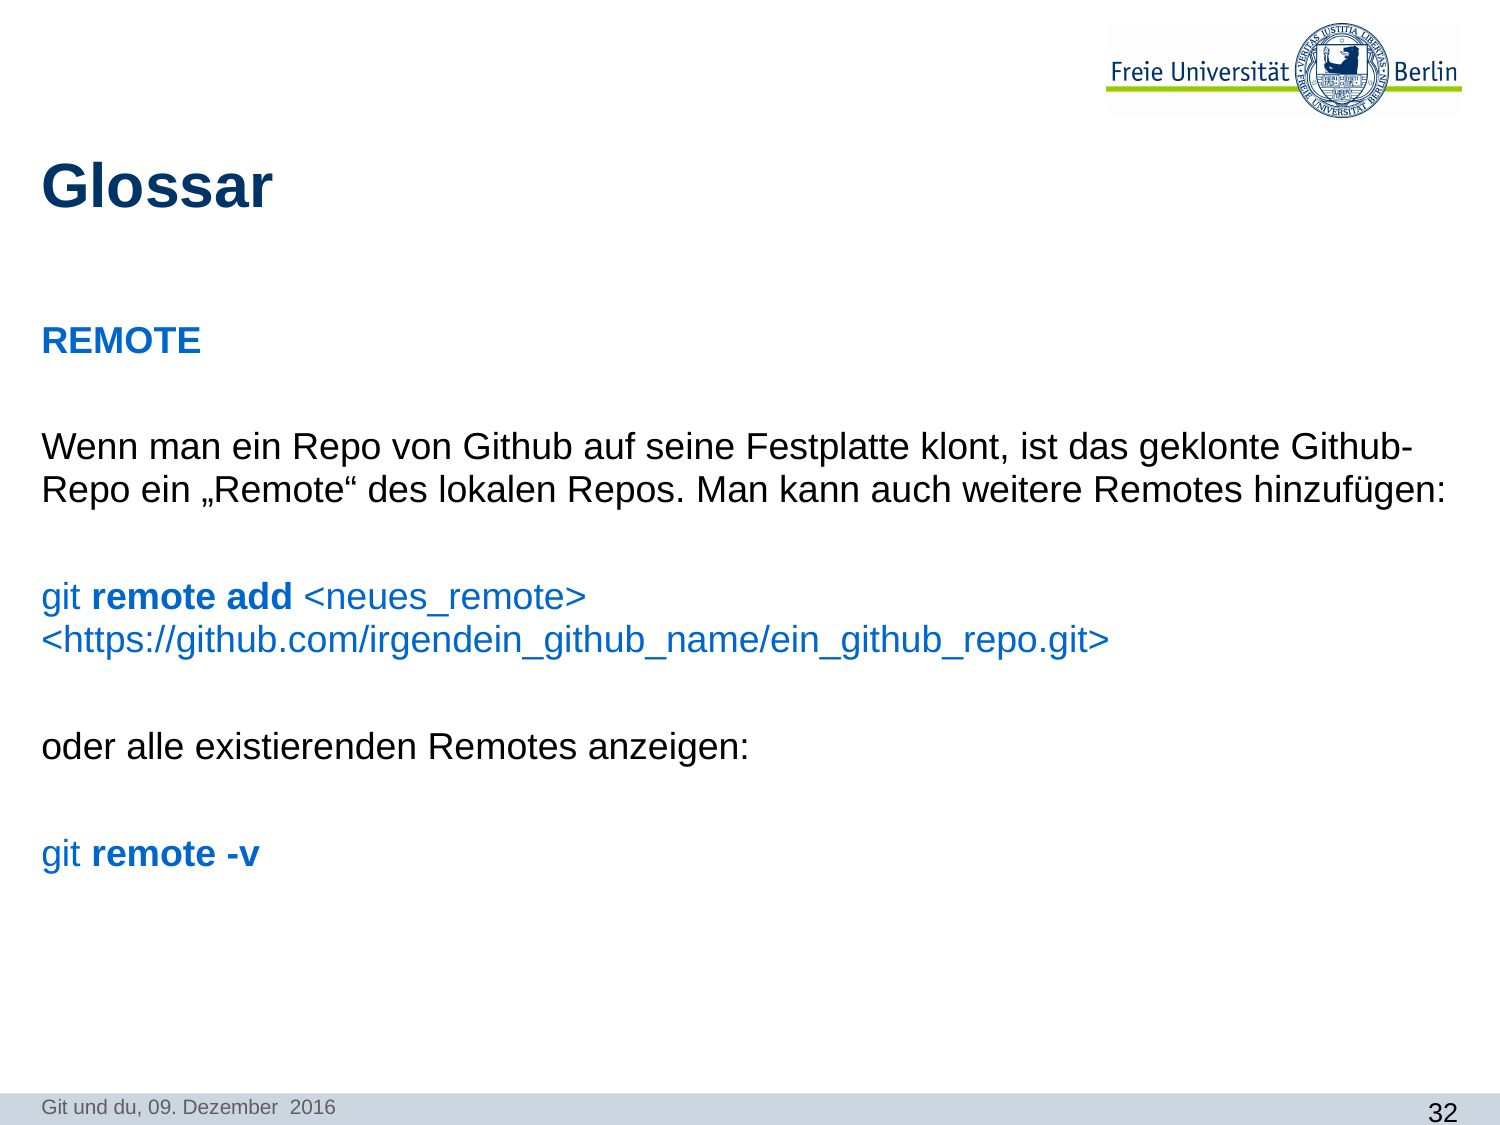

# Glossar
REMOTE
Wenn man ein Repo von Github auf seine Festplatte klont, ist das geklonte Github-Repo ein „Remote“ des lokalen Repos. Man kann auch weitere Remotes hinzufügen:
git remote add <neues_remote> <https://github.com/irgendein_github_name/ein_github_repo.git>
oder alle existierenden Remotes anzeigen:
git remote -v